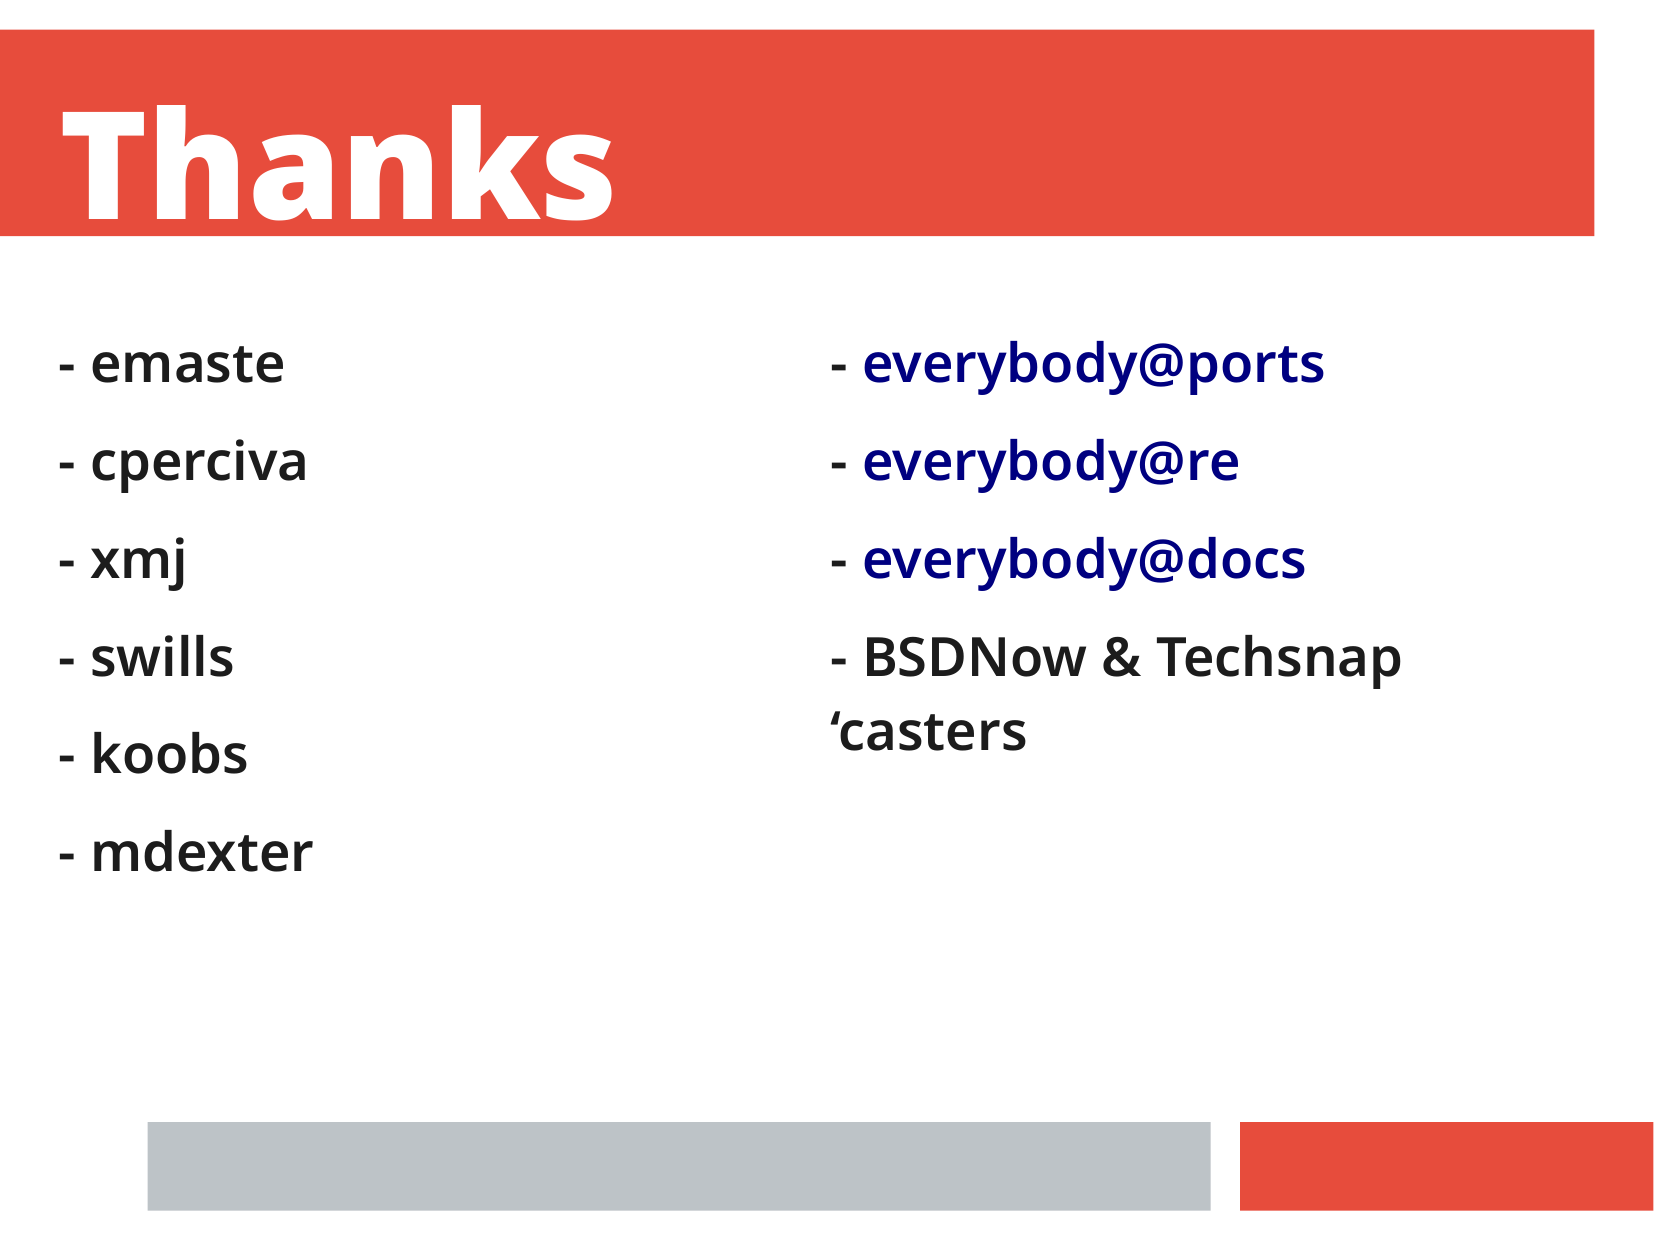

# Thanks
- emaste
- cperciva
- xmj
- swills
- koobs
- mdexter
- everybody@ports
- everybody@re
- everybody@docs
- BSDNow & Techsnap ‘casters